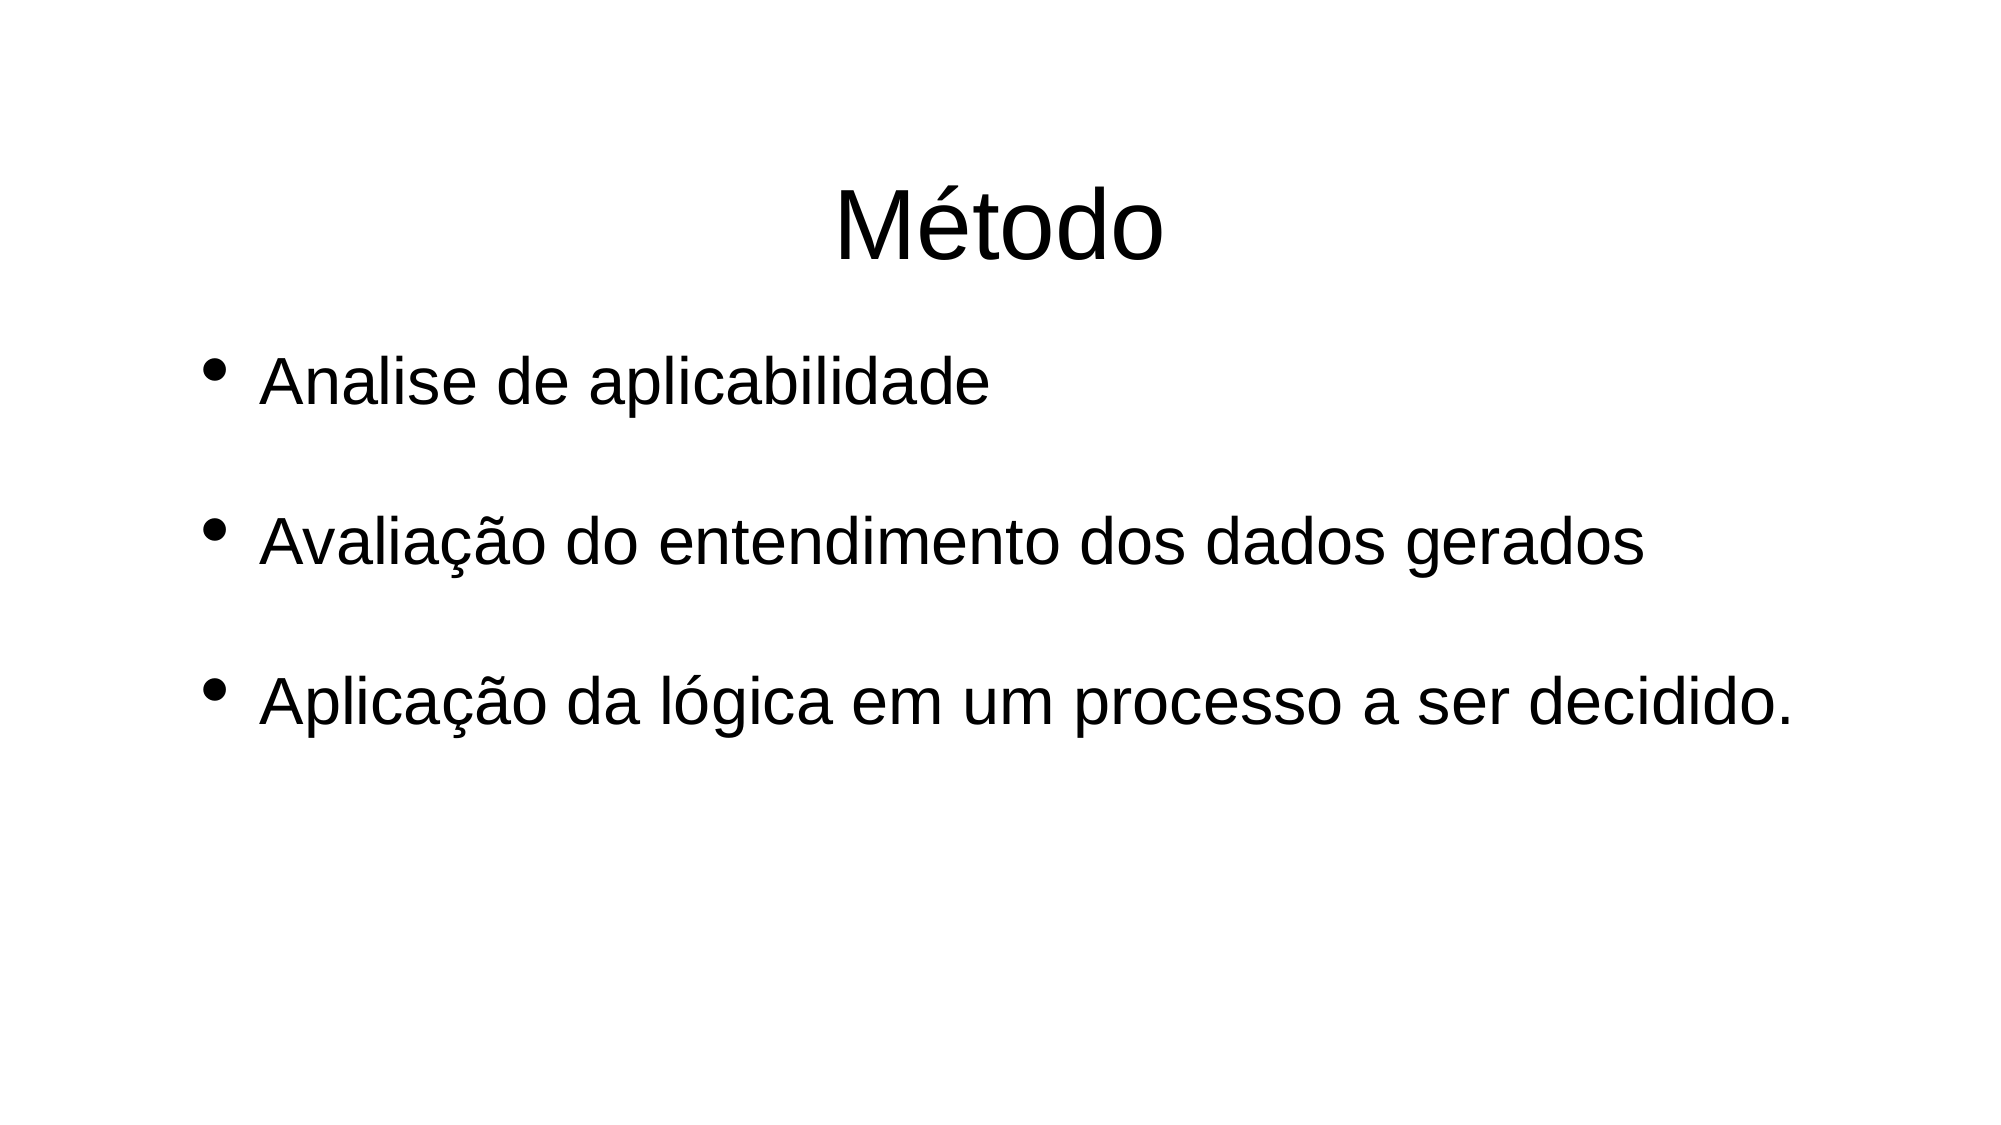

Método
Analise de aplicabilidade
Avaliação do entendimento dos dados gerados
Aplicação da lógica em um processo a ser decidido.